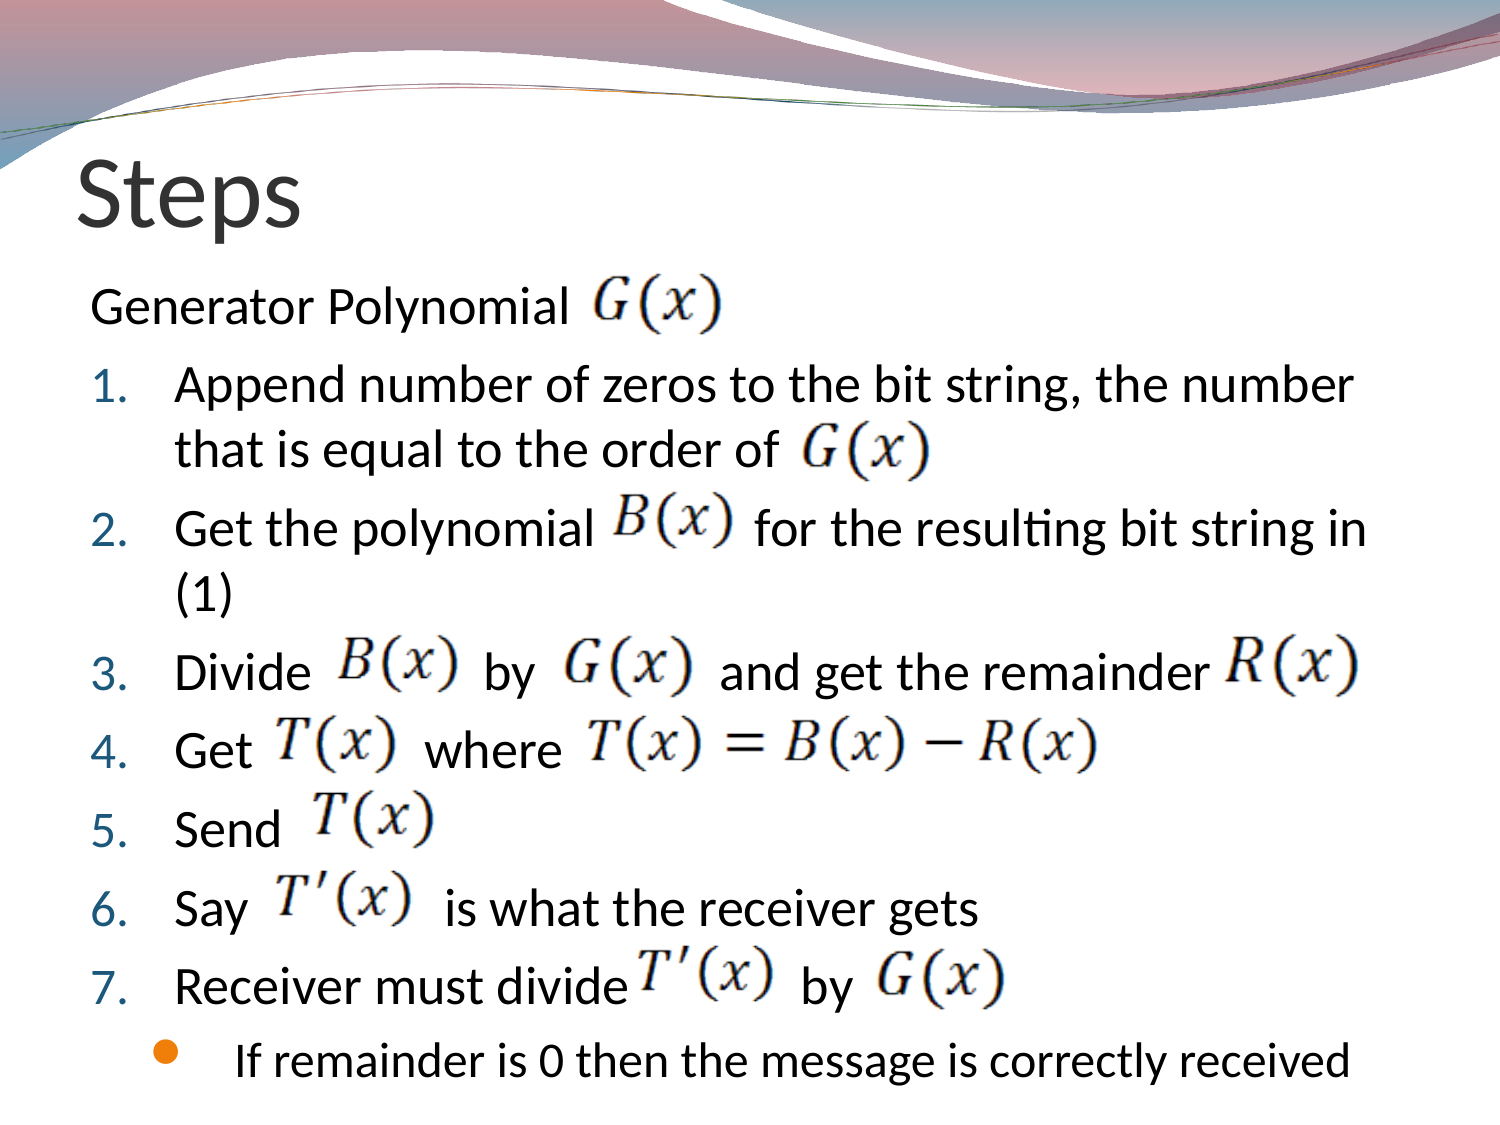

# Steps
Generator Polynomial
Append number of zeros to the bit string, the number that is equal to the order of
Get the polynomial for the resulting bit string in (1)
Divide by and get the remainder
Get where
Send
Say is what the receiver gets
Receiver must divide by
If remainder is 0 then the message is correctly received